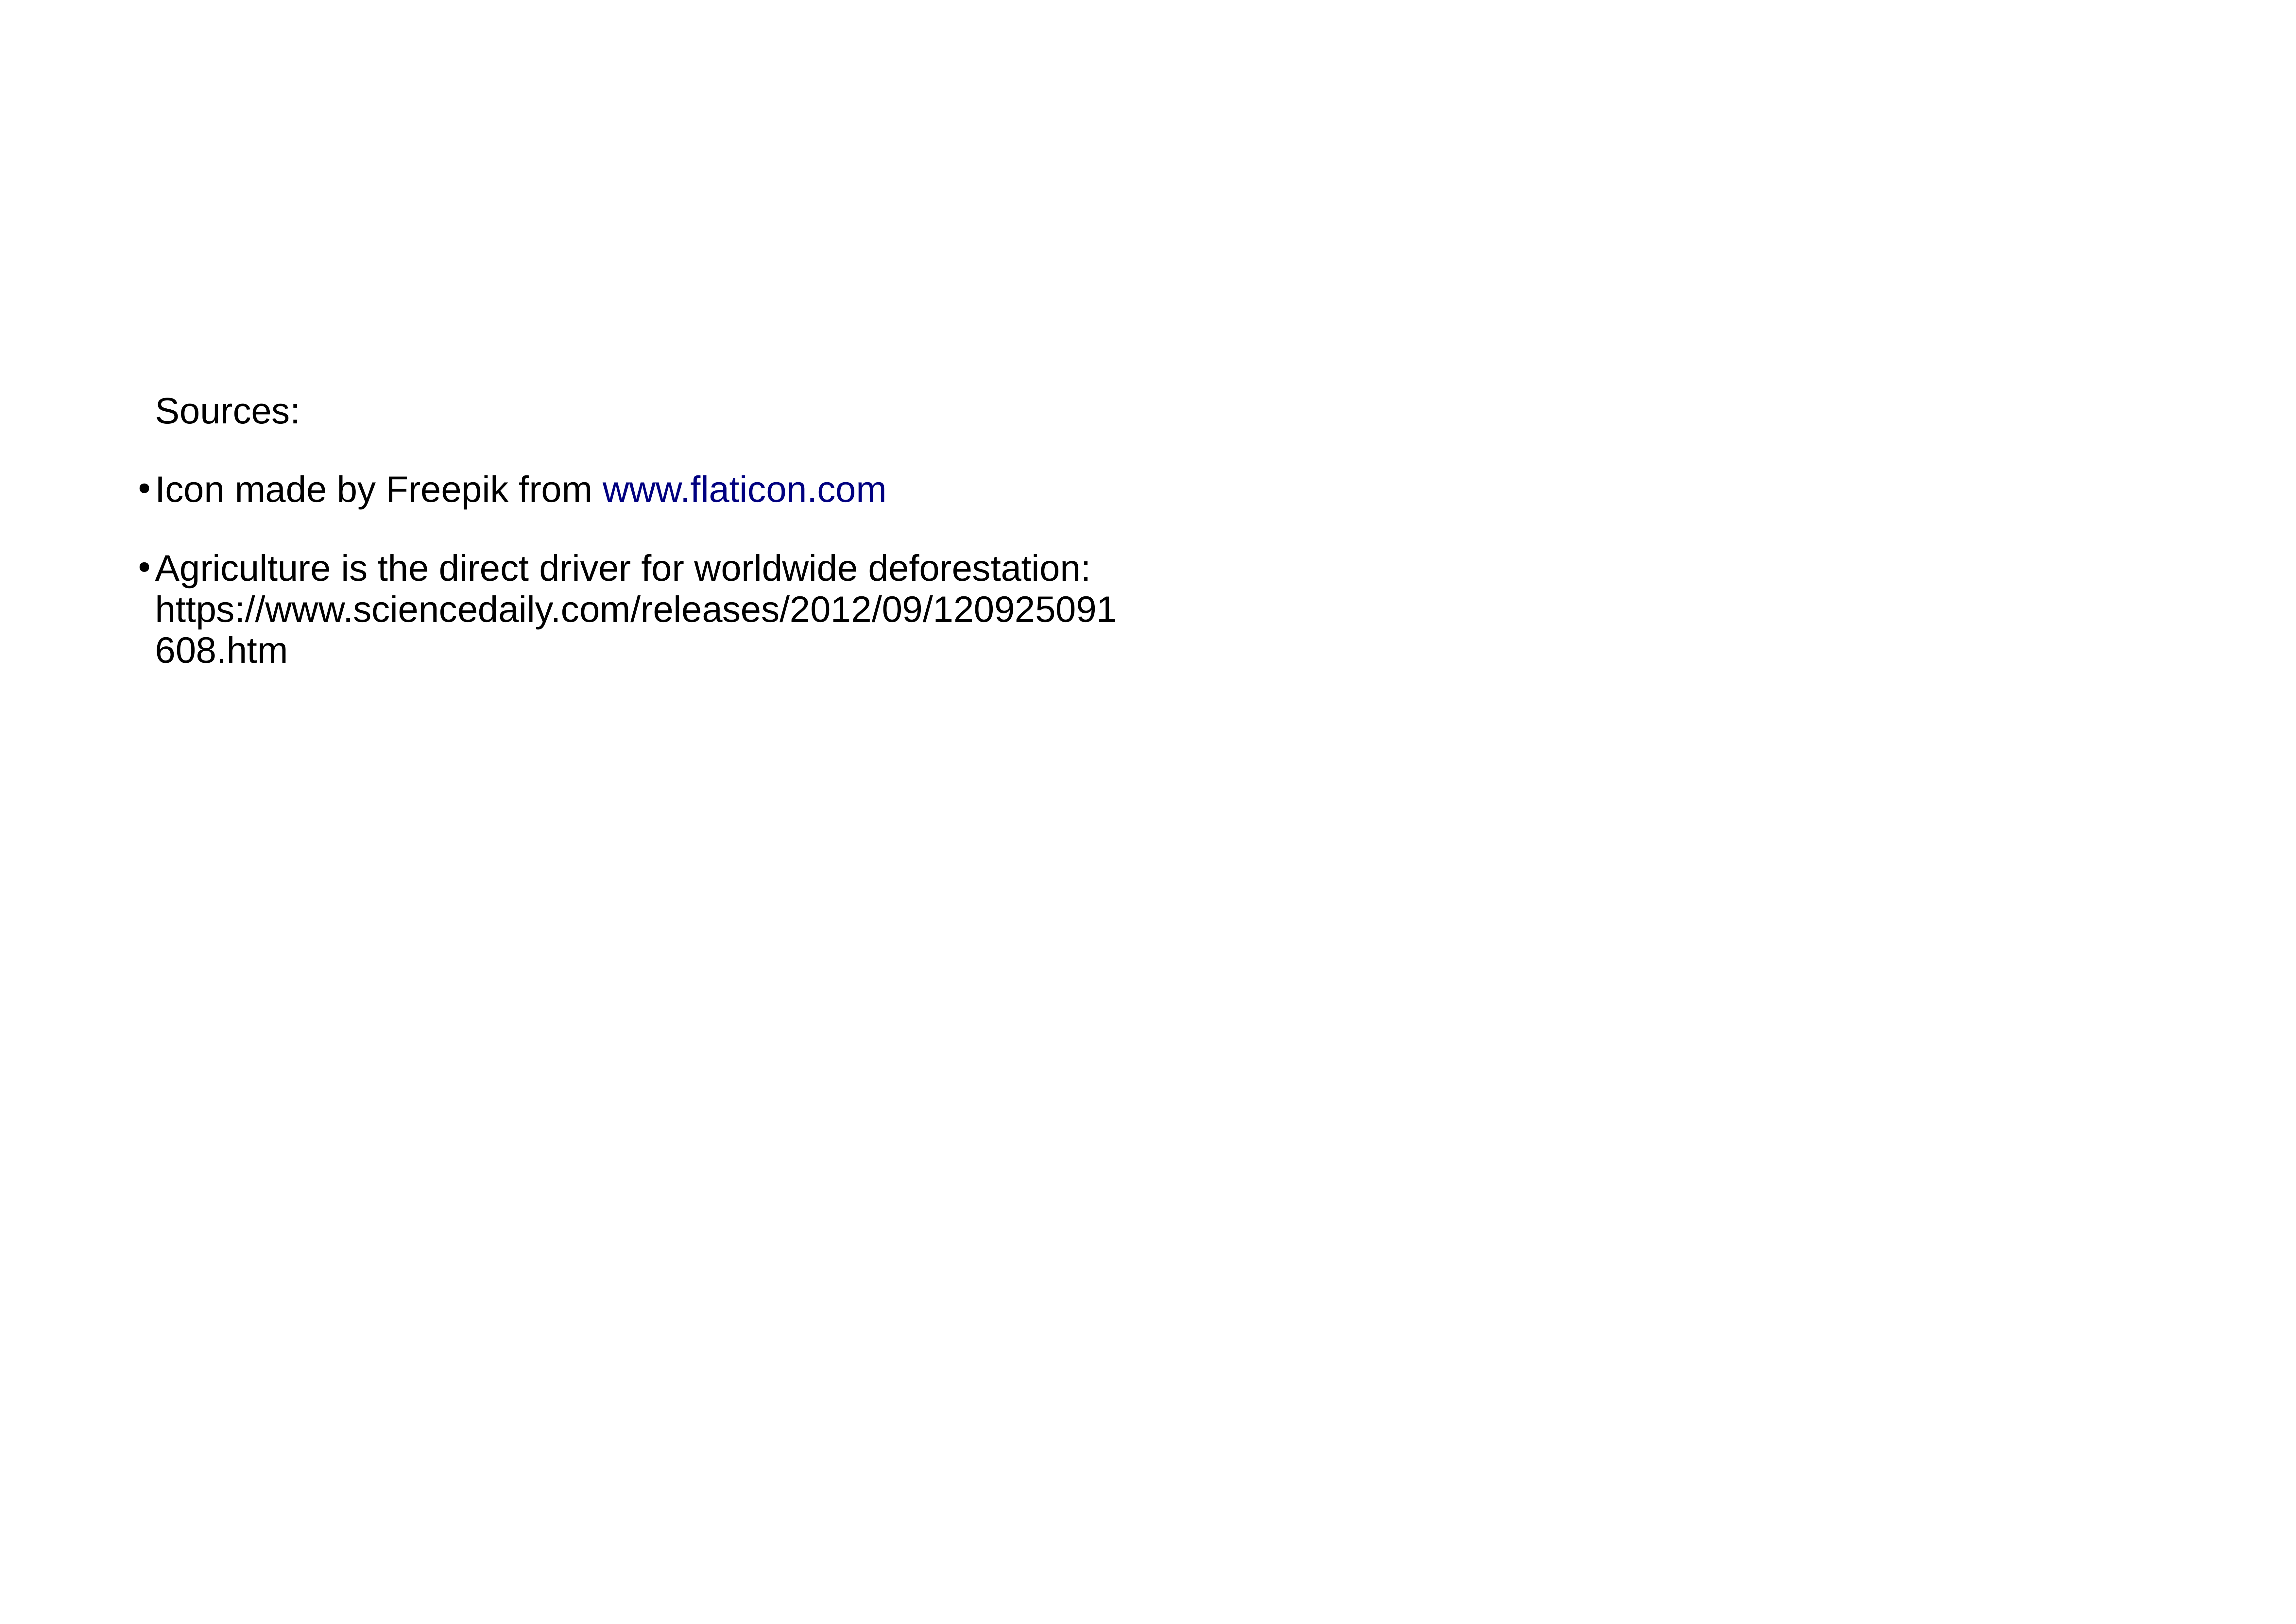

#
Sources:
Icon made by Freepik from www.flaticon.com
Agriculture is the direct driver for worldwide deforestation: https://www.sciencedaily.com/releases/2012/09/120925091608.htm